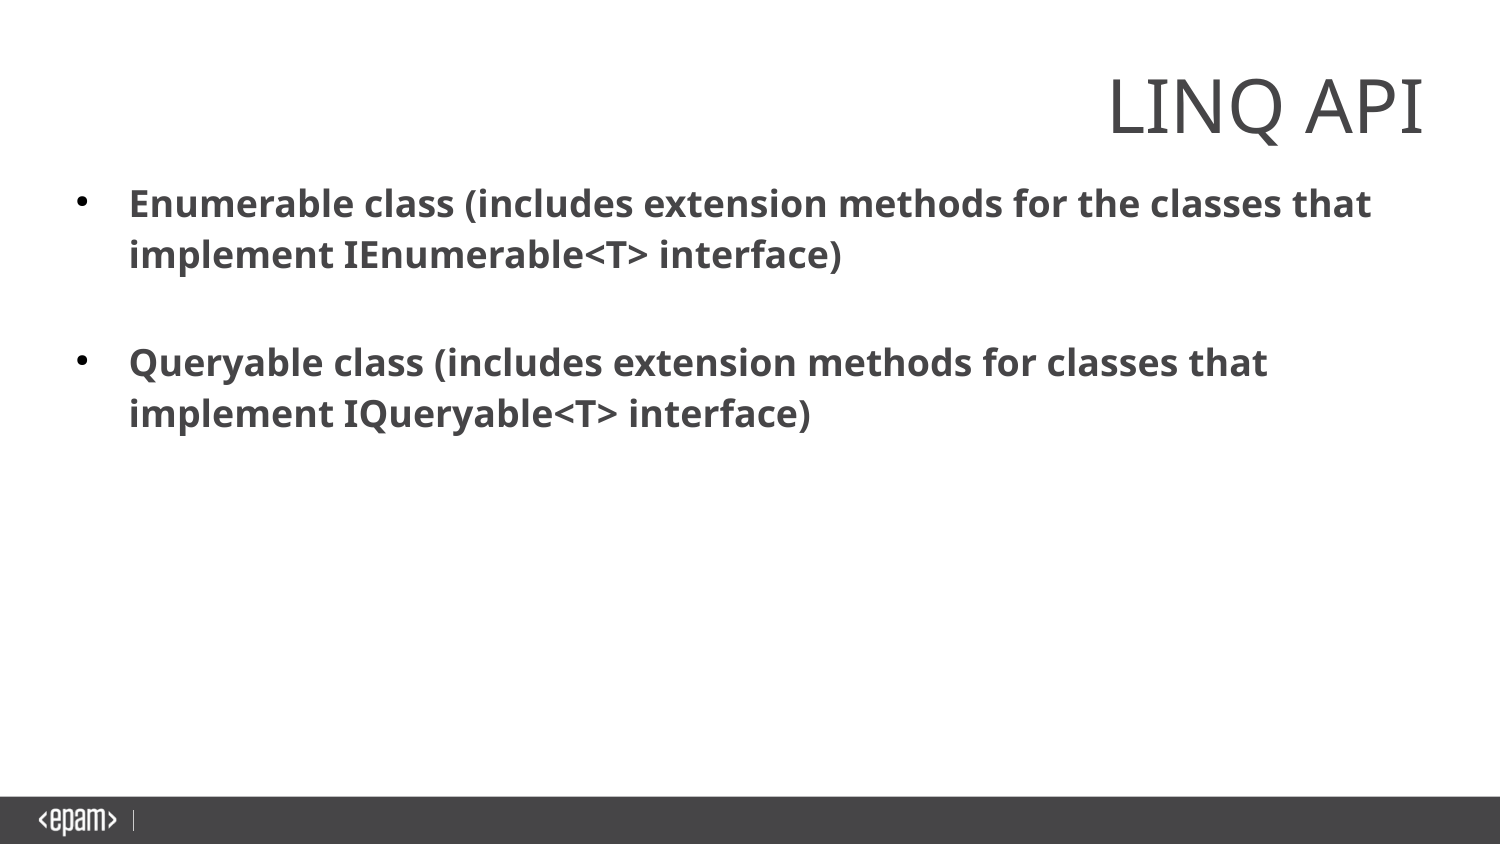

# LINQ API
Enumerable class (includes extension methods for the classes that implement IEnumerable<T> interface)
Queryable class (includes extension methods for classes that implement IQueryable<T> interface)